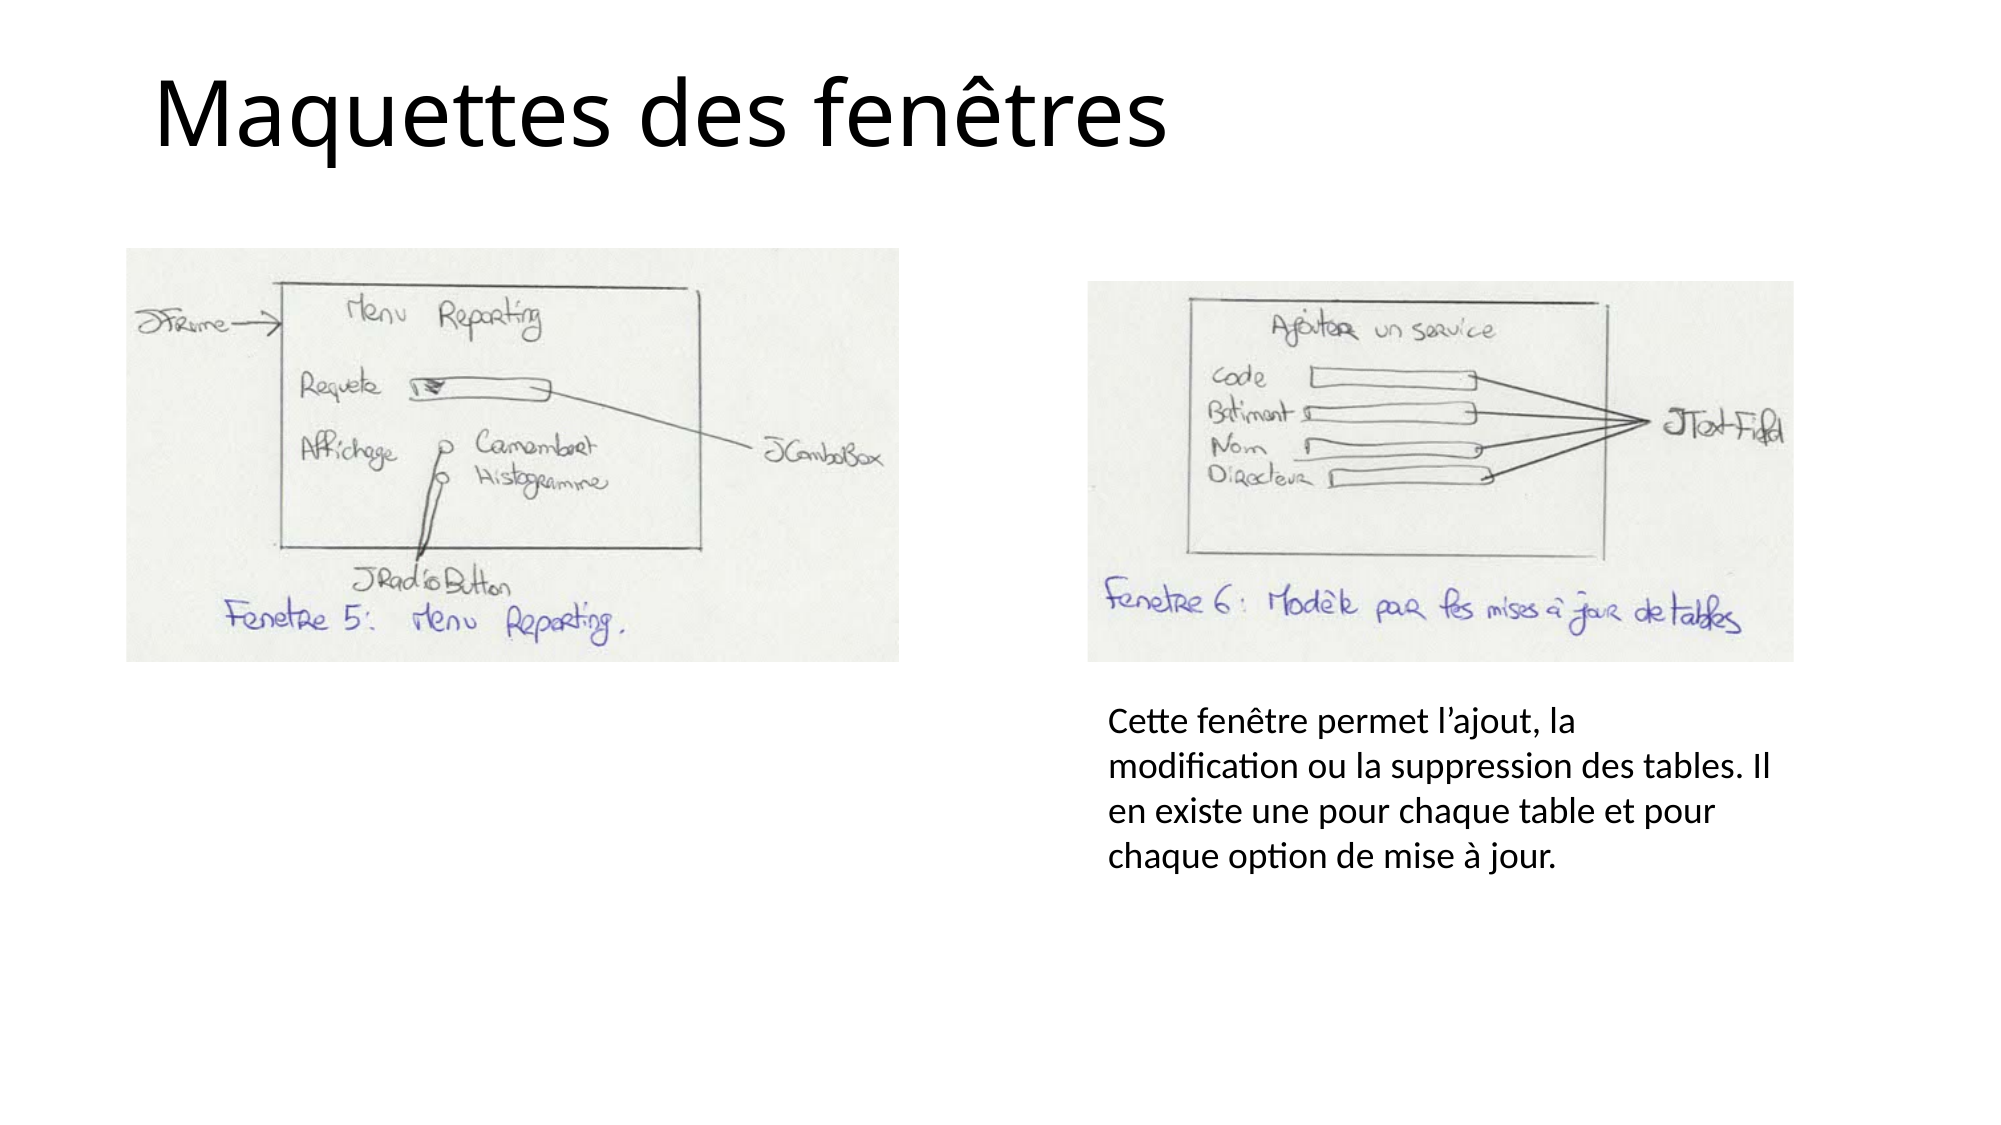

Maquettes des fenêtres
Cette fenêtre permet l’ajout, la modification ou la suppression des tables. Il en existe une pour chaque table et pour chaque option de mise à jour.